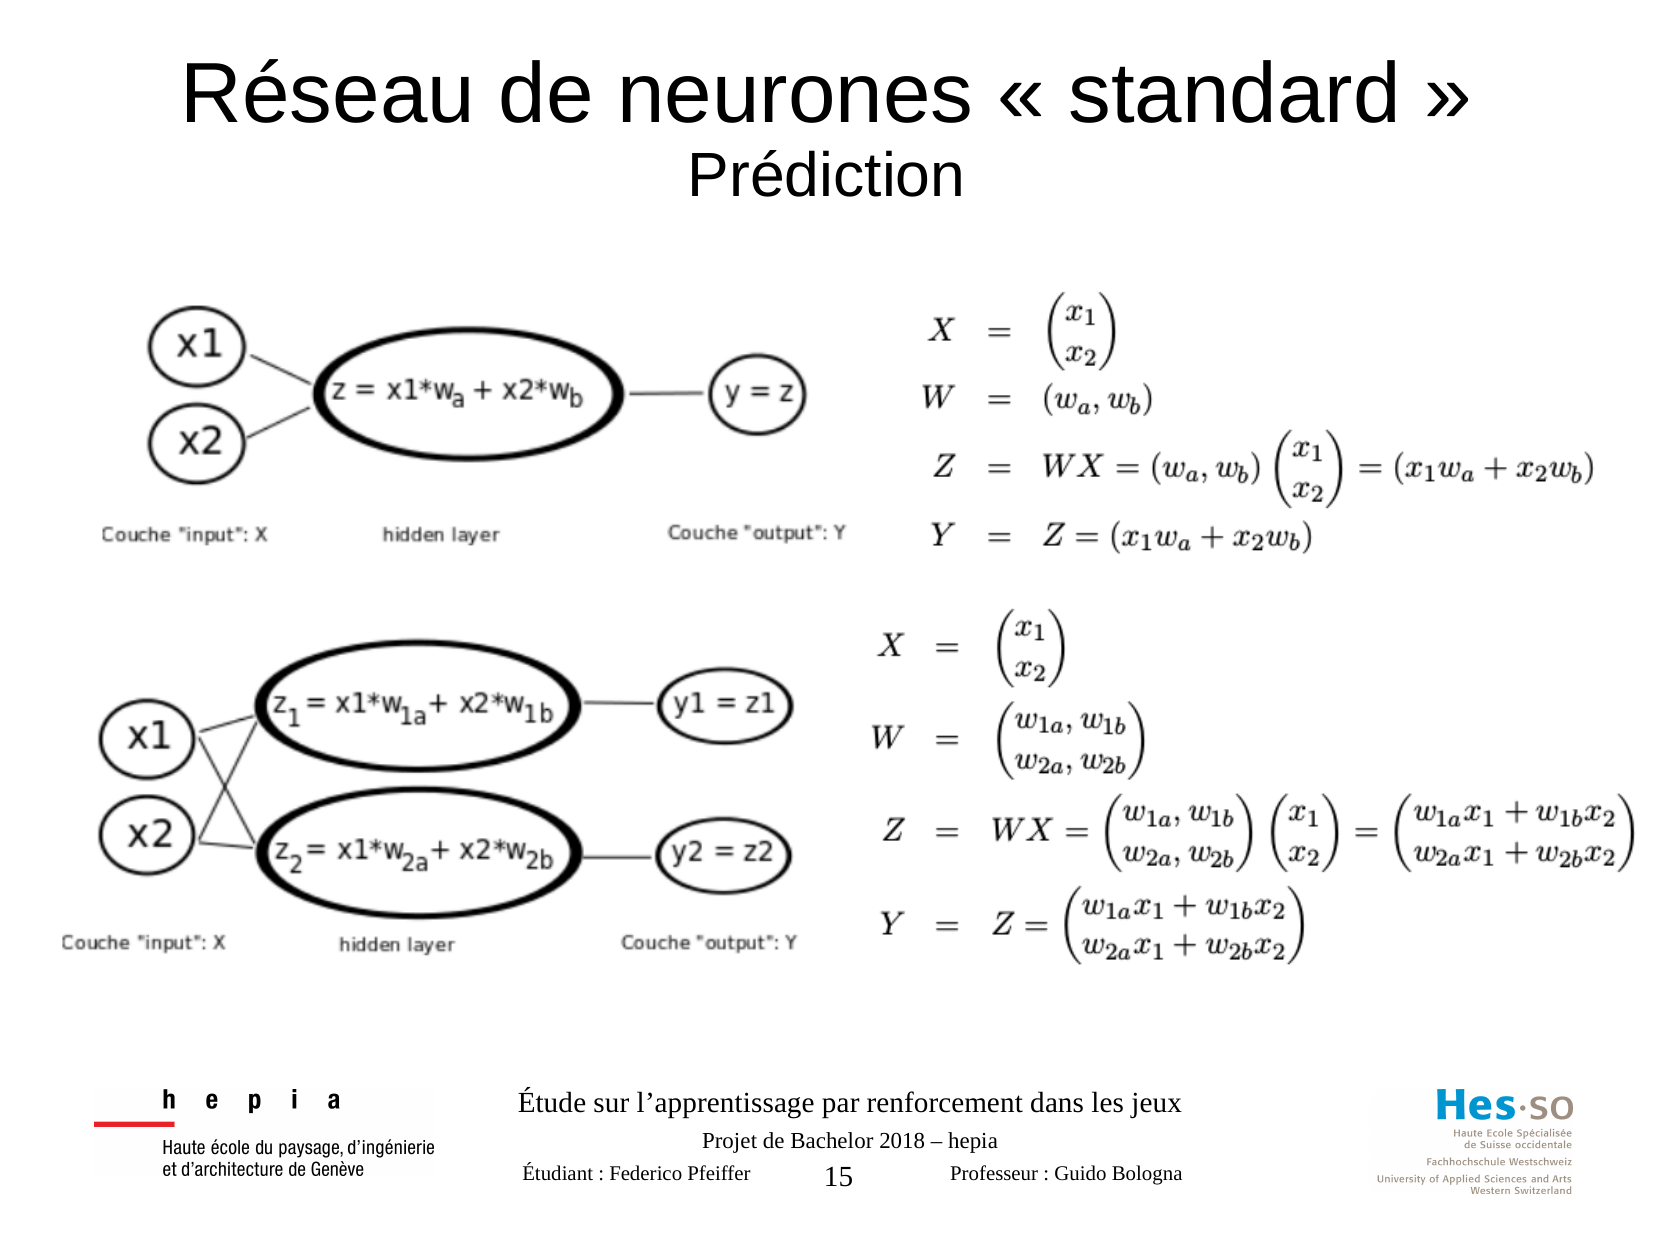

# Réseau de neurones « standard » Prédiction
15